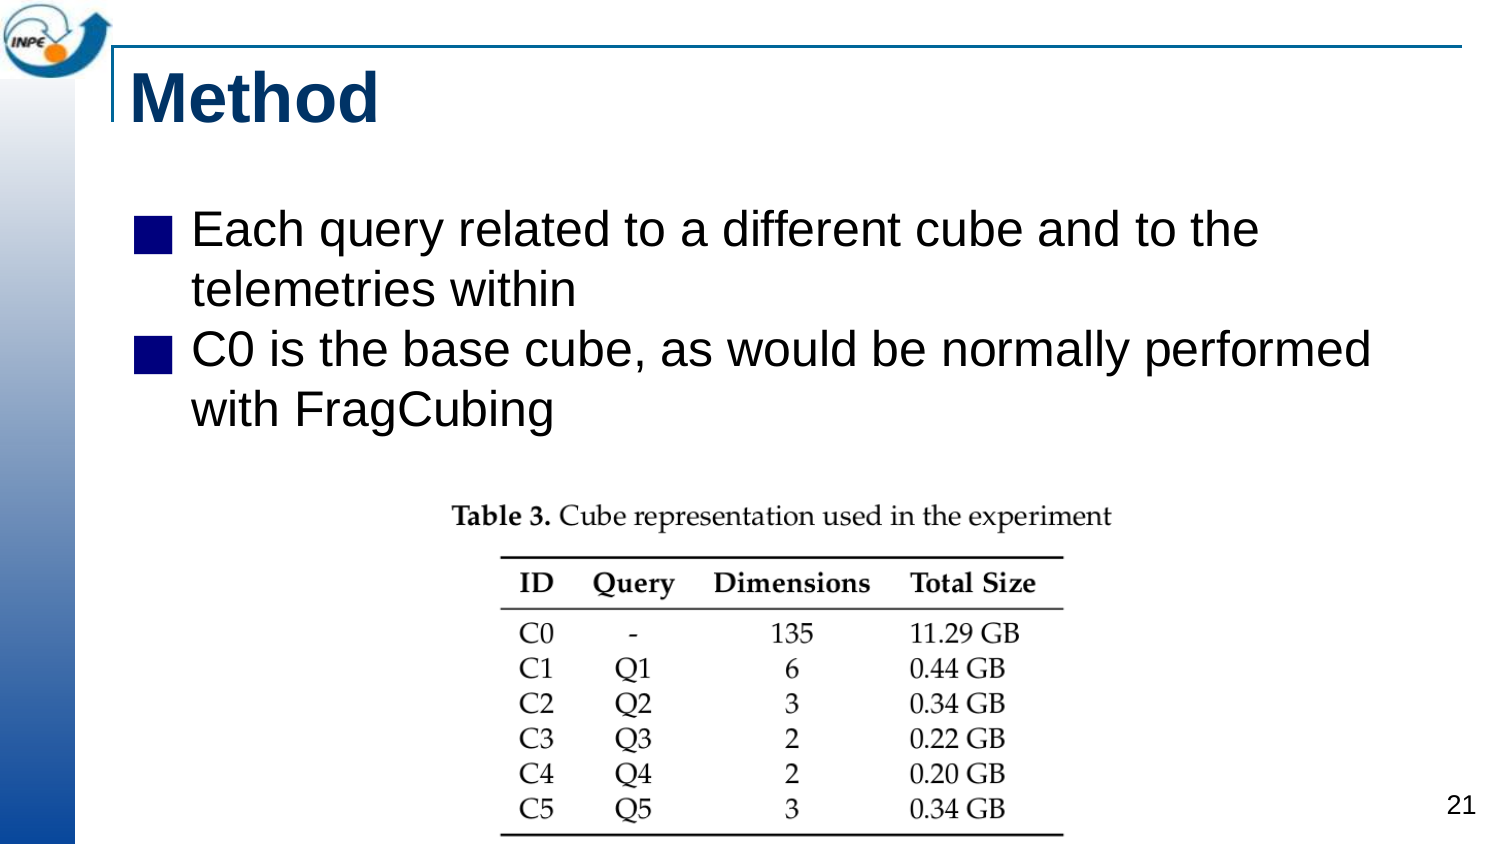

# Method
Each query related to a different cube and to the telemetries within
C0 is the base cube, as would be normally performed with FragCubing